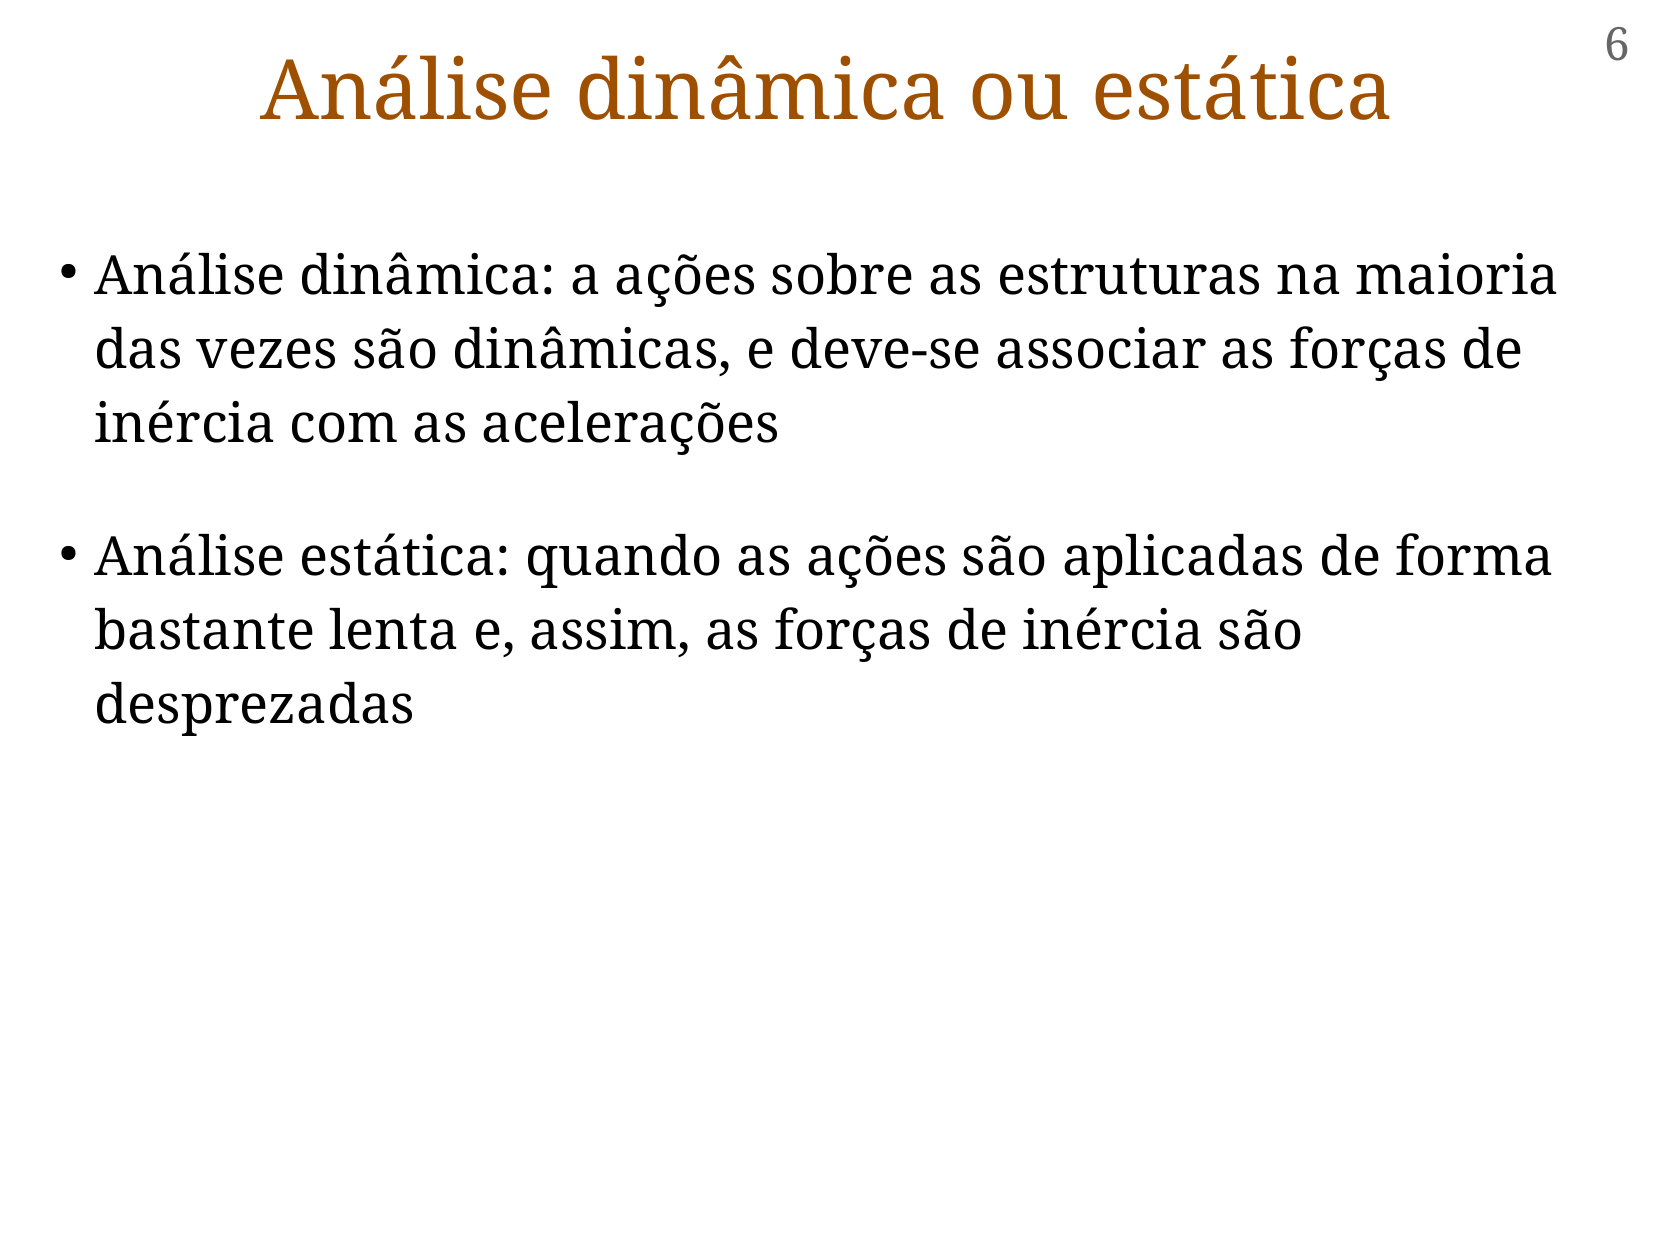

6
# Análise dinâmica ou estática
Análise dinâmica: a ações sobre as estruturas na maioria das vezes são dinâmicas, e deve-se associar as forças de inércia com as acelerações
Análise estática: quando as ações são aplicadas de forma bastante lenta e, assim, as forças de inércia são desprezadas